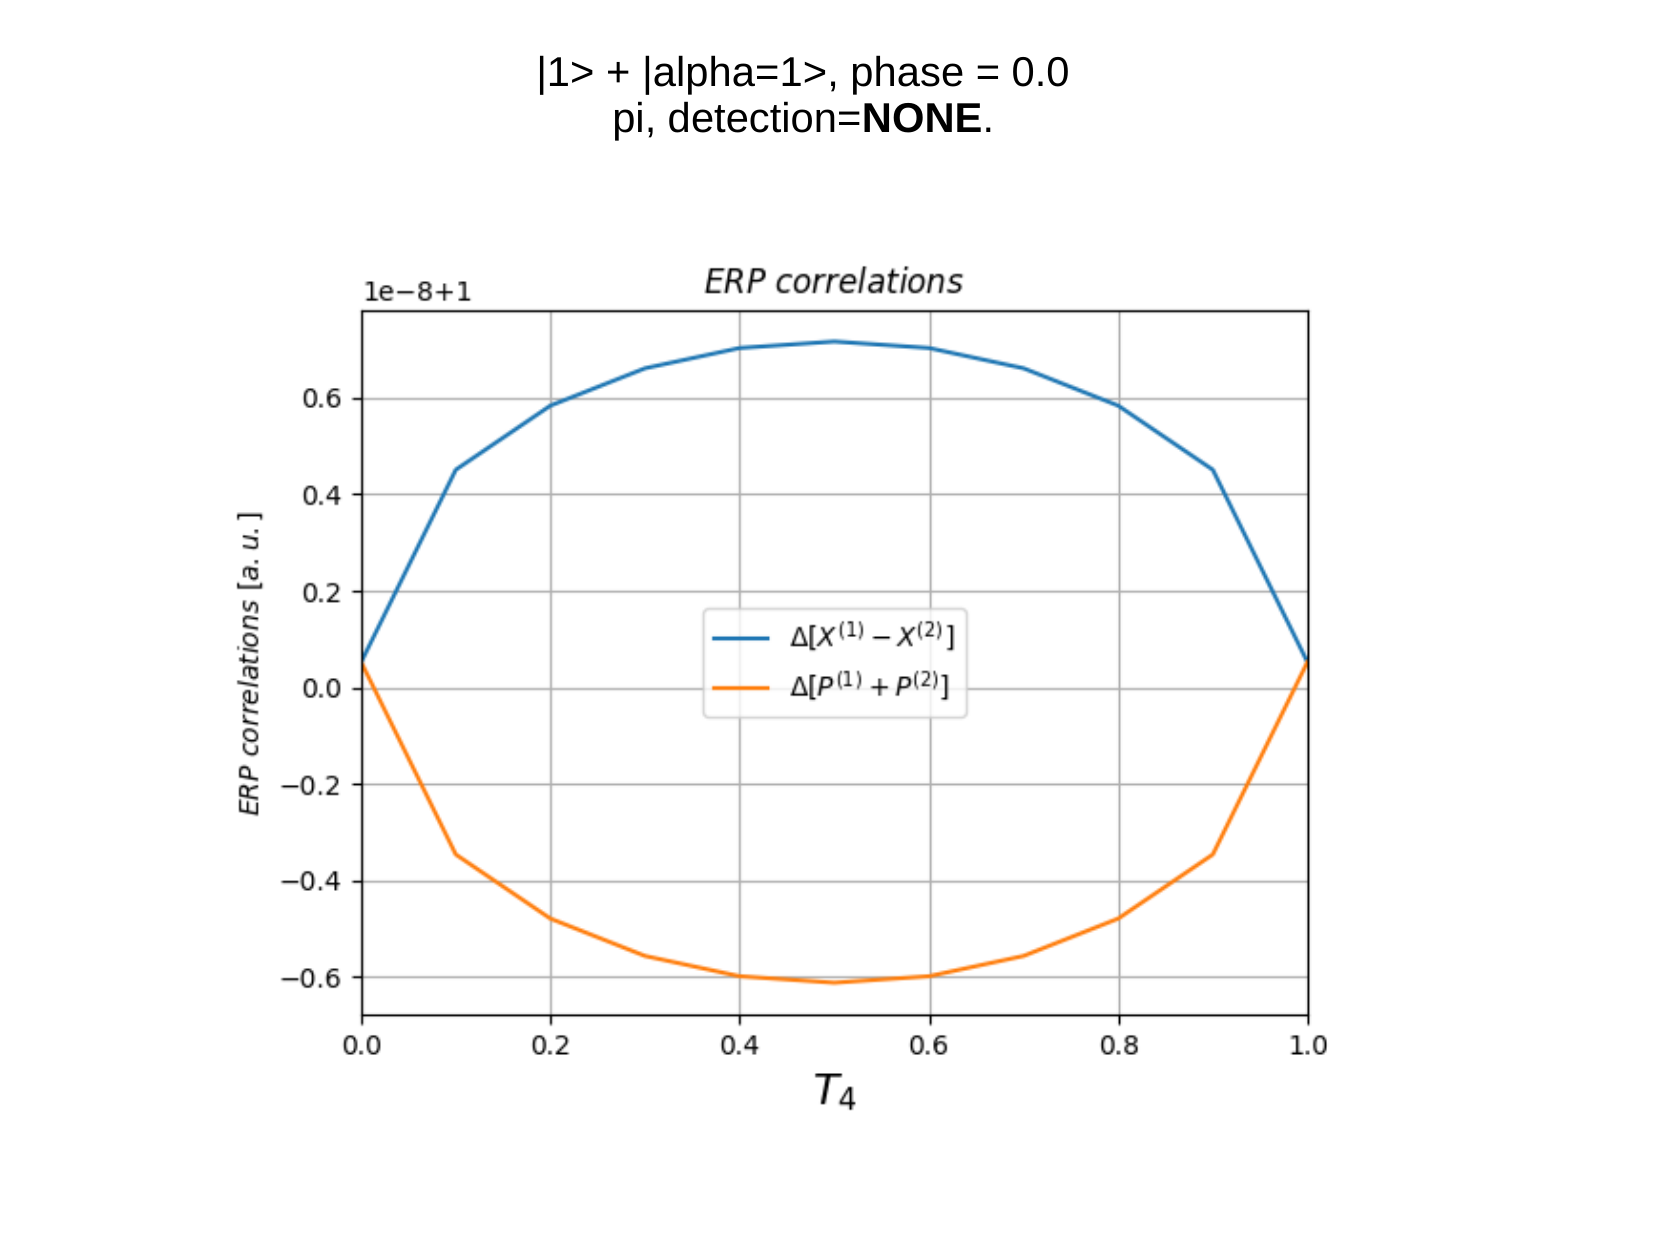

# |1> + |alpha=1>, phase = 0.0 pi, detection=NONE.